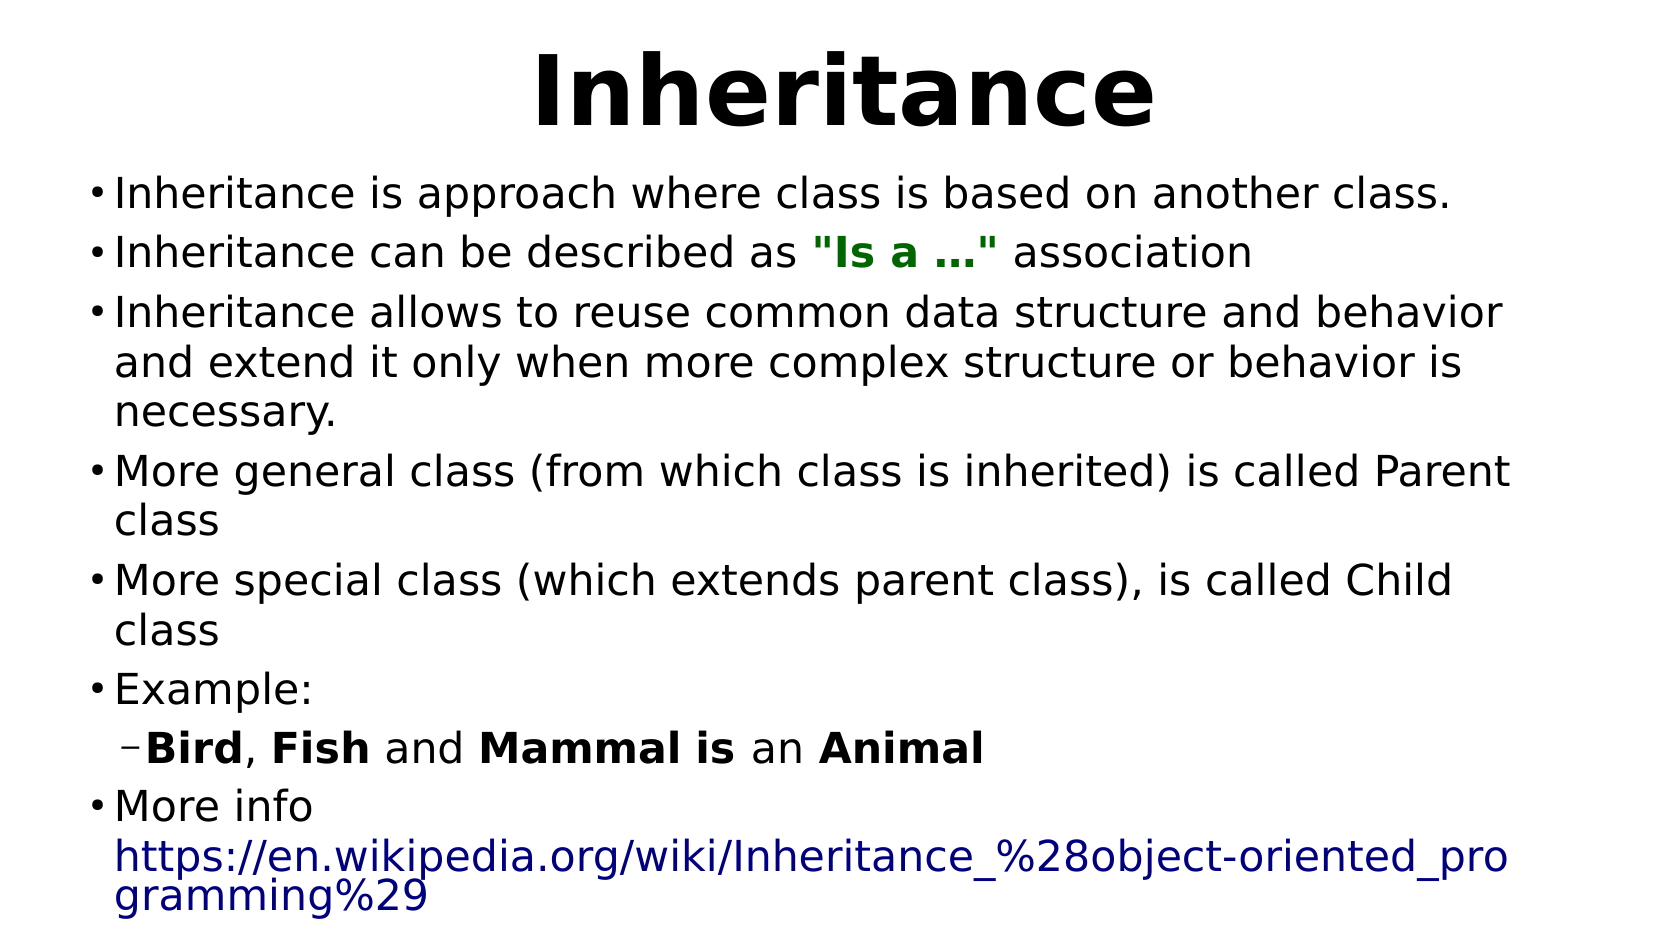

# Inheritance
Inheritance is approach where class is based on another class.
Inheritance can be described as "Is a …" association
Inheritance allows to reuse common data structure and behavior and extend it only when more complex structure or behavior is necessary.
More general class (from which class is inherited) is called Parent class
More special class (which extends parent class), is called Child class
Example:
Bird, Fish and Mammal is an Animal
More info
https://en.wikipedia.org/wiki/Inheritance_%28object-oriented_programming%29